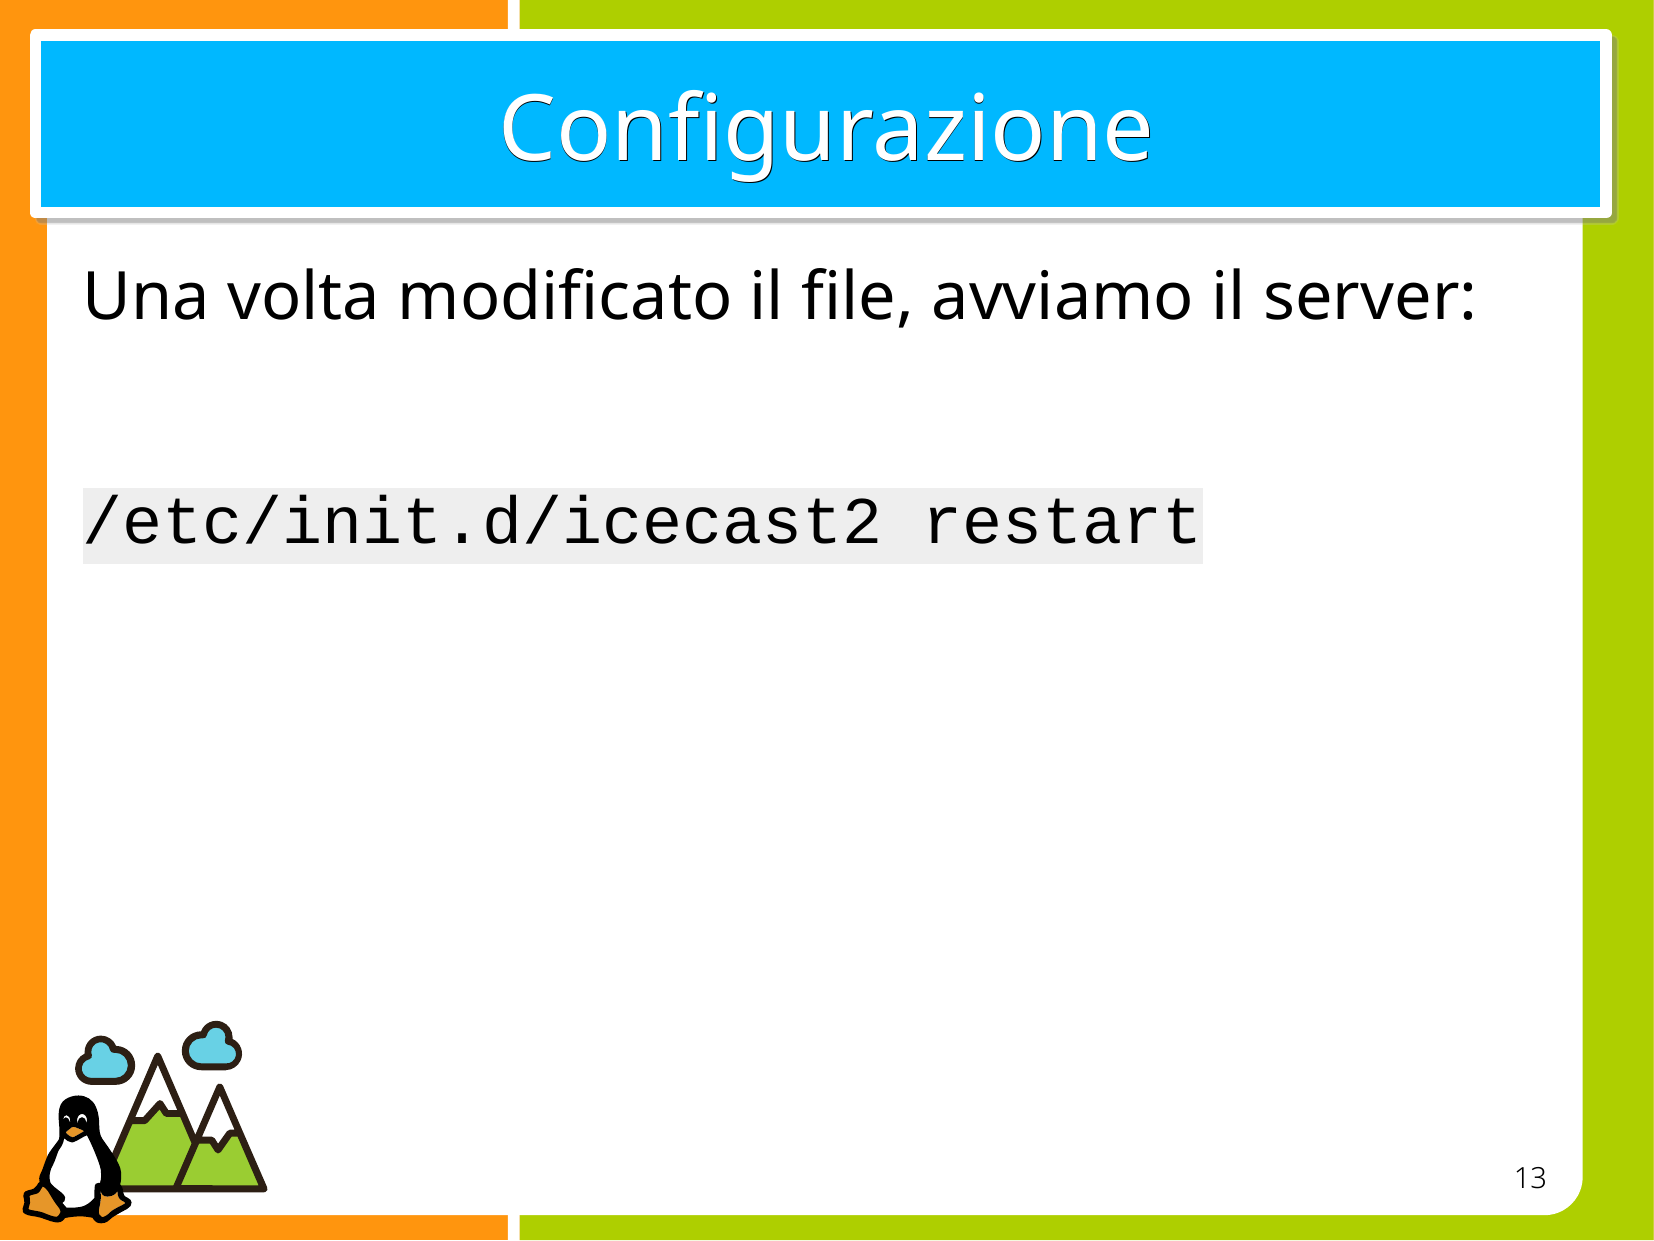

# Configurazione
Una volta modificato il file, avviamo il server:
/etc/init.d/icecast2 restart
13